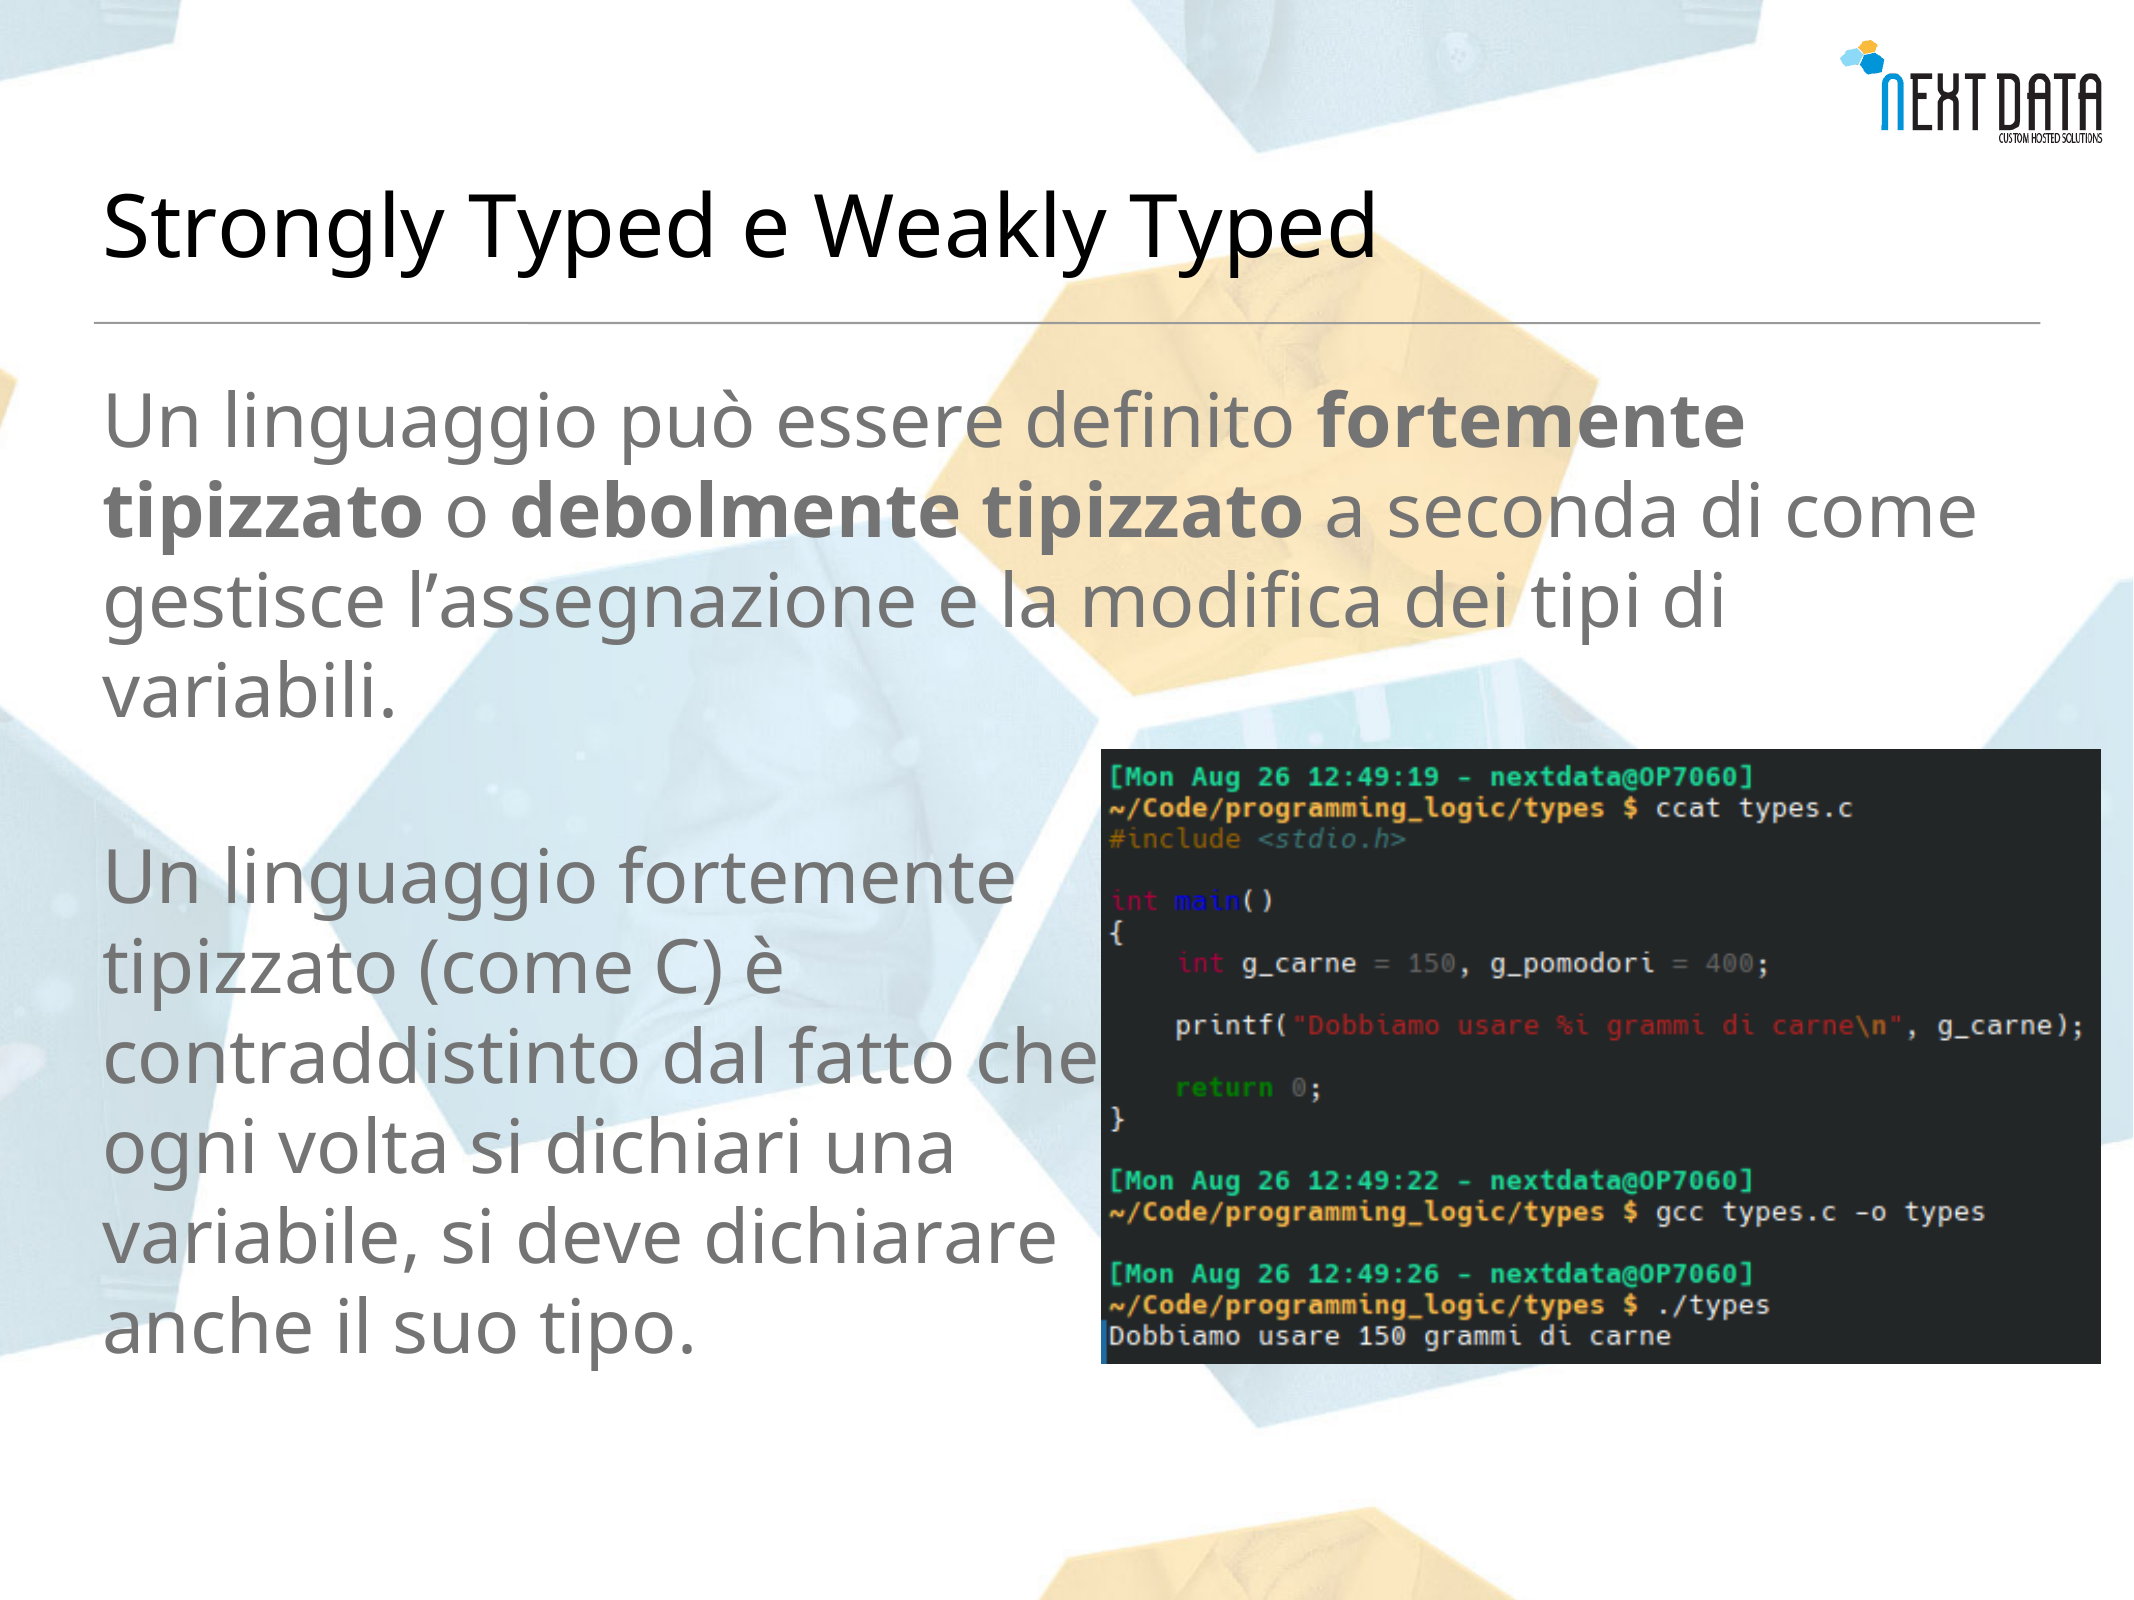

Strongly Typed e Weakly Typed
Un linguaggio può essere definito fortemente tipizzato o debolmente tipizzato a seconda di come gestisce l’assegnazione e la modifica dei tipi di variabili.
Un linguaggio fortemente tipizzato (come C) è contraddistinto dal fatto che ogni volta si dichiari una variabile, si deve dichiarare anche il suo tipo.